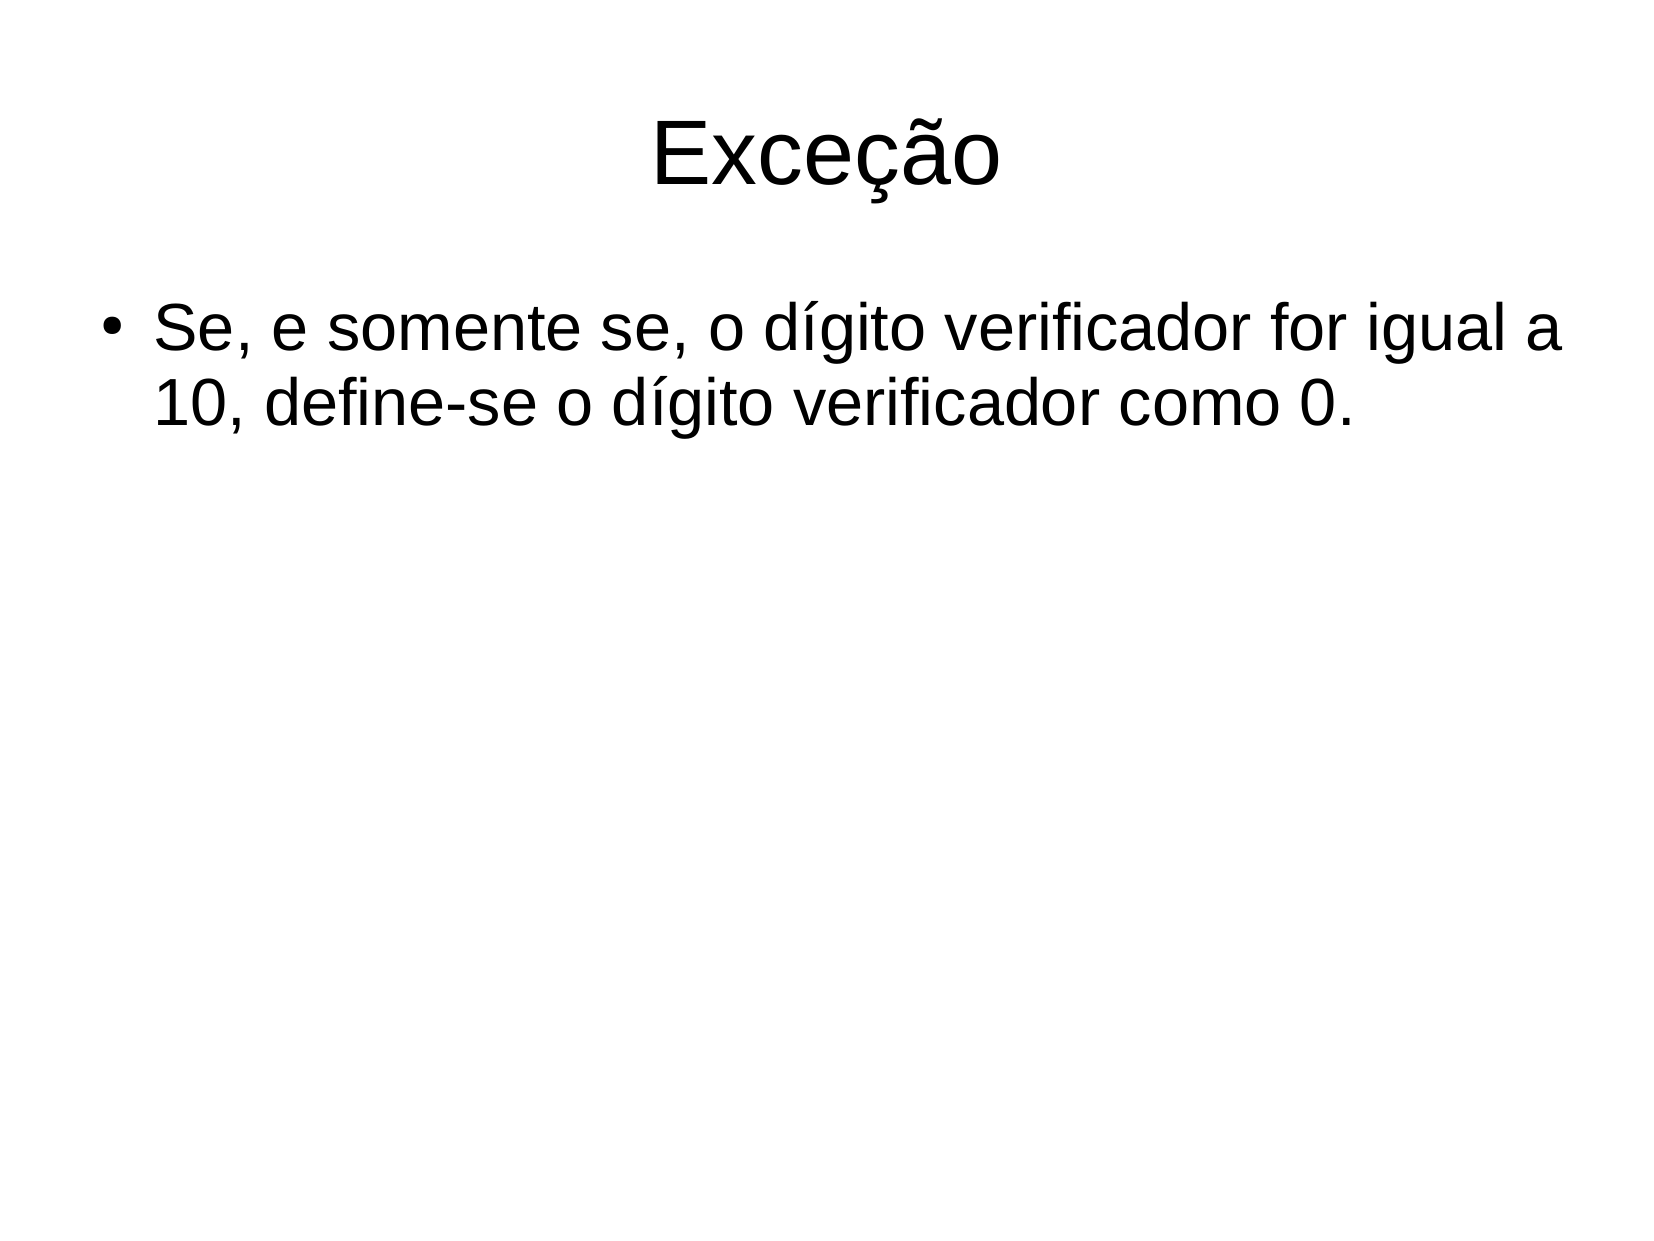

# Exceção
Se, e somente se, o dígito verificador for igual a 10, define-se o dígito verificador como 0.